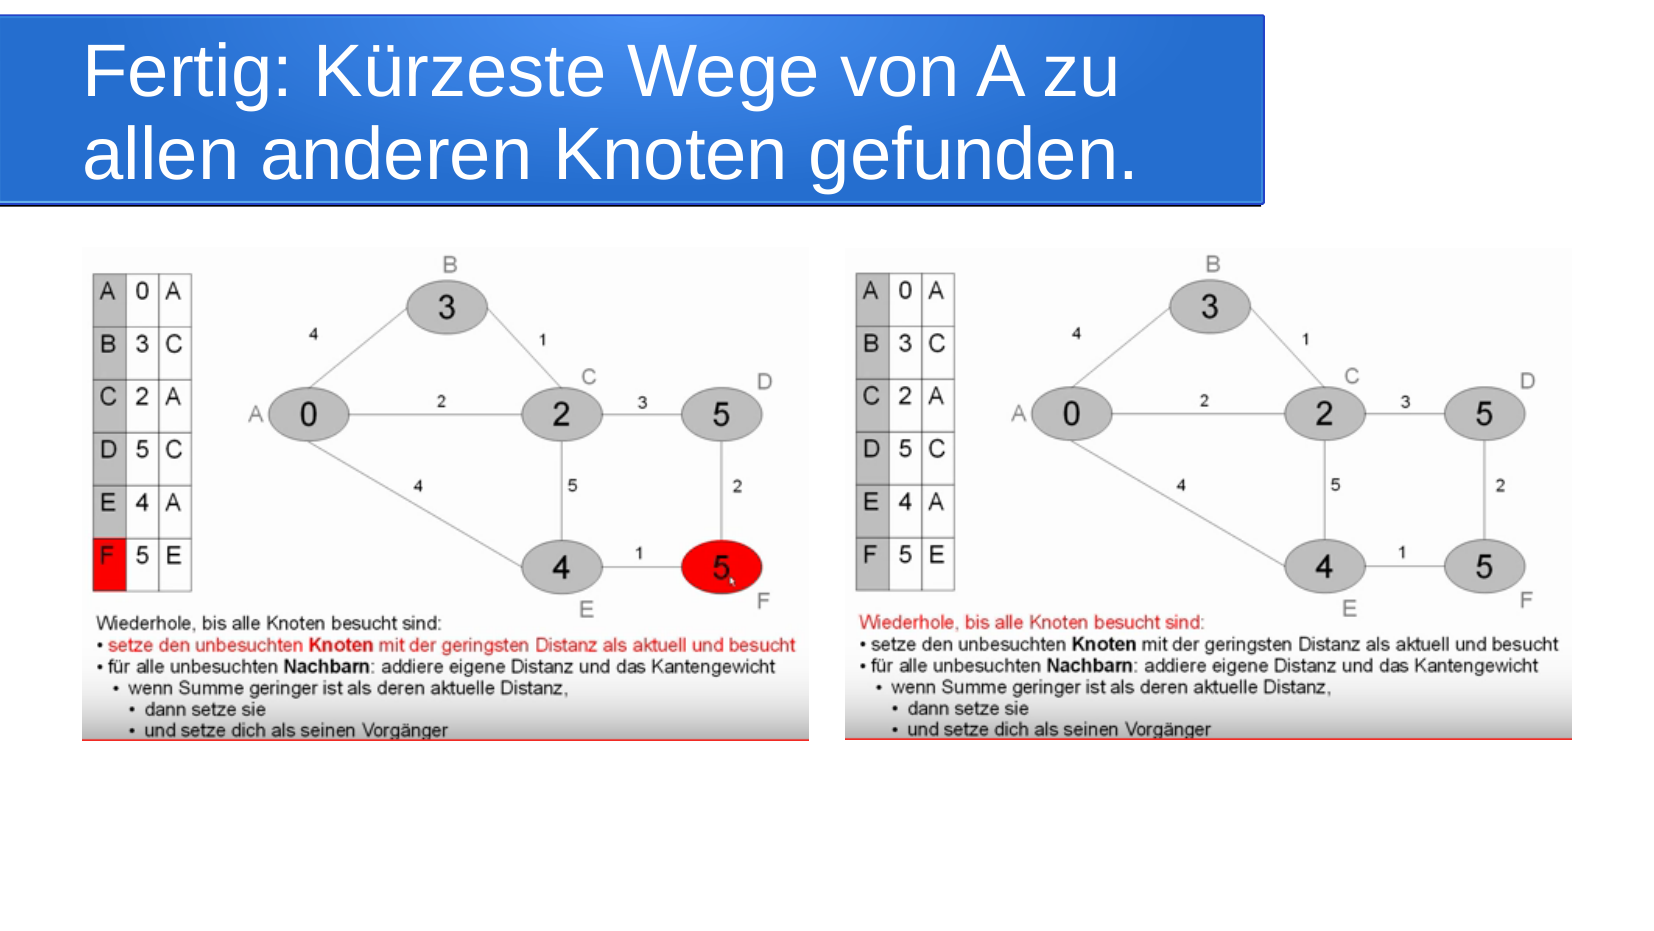

# Fertig: Kürzeste Wege von A zu allen anderen Knoten gefunden.